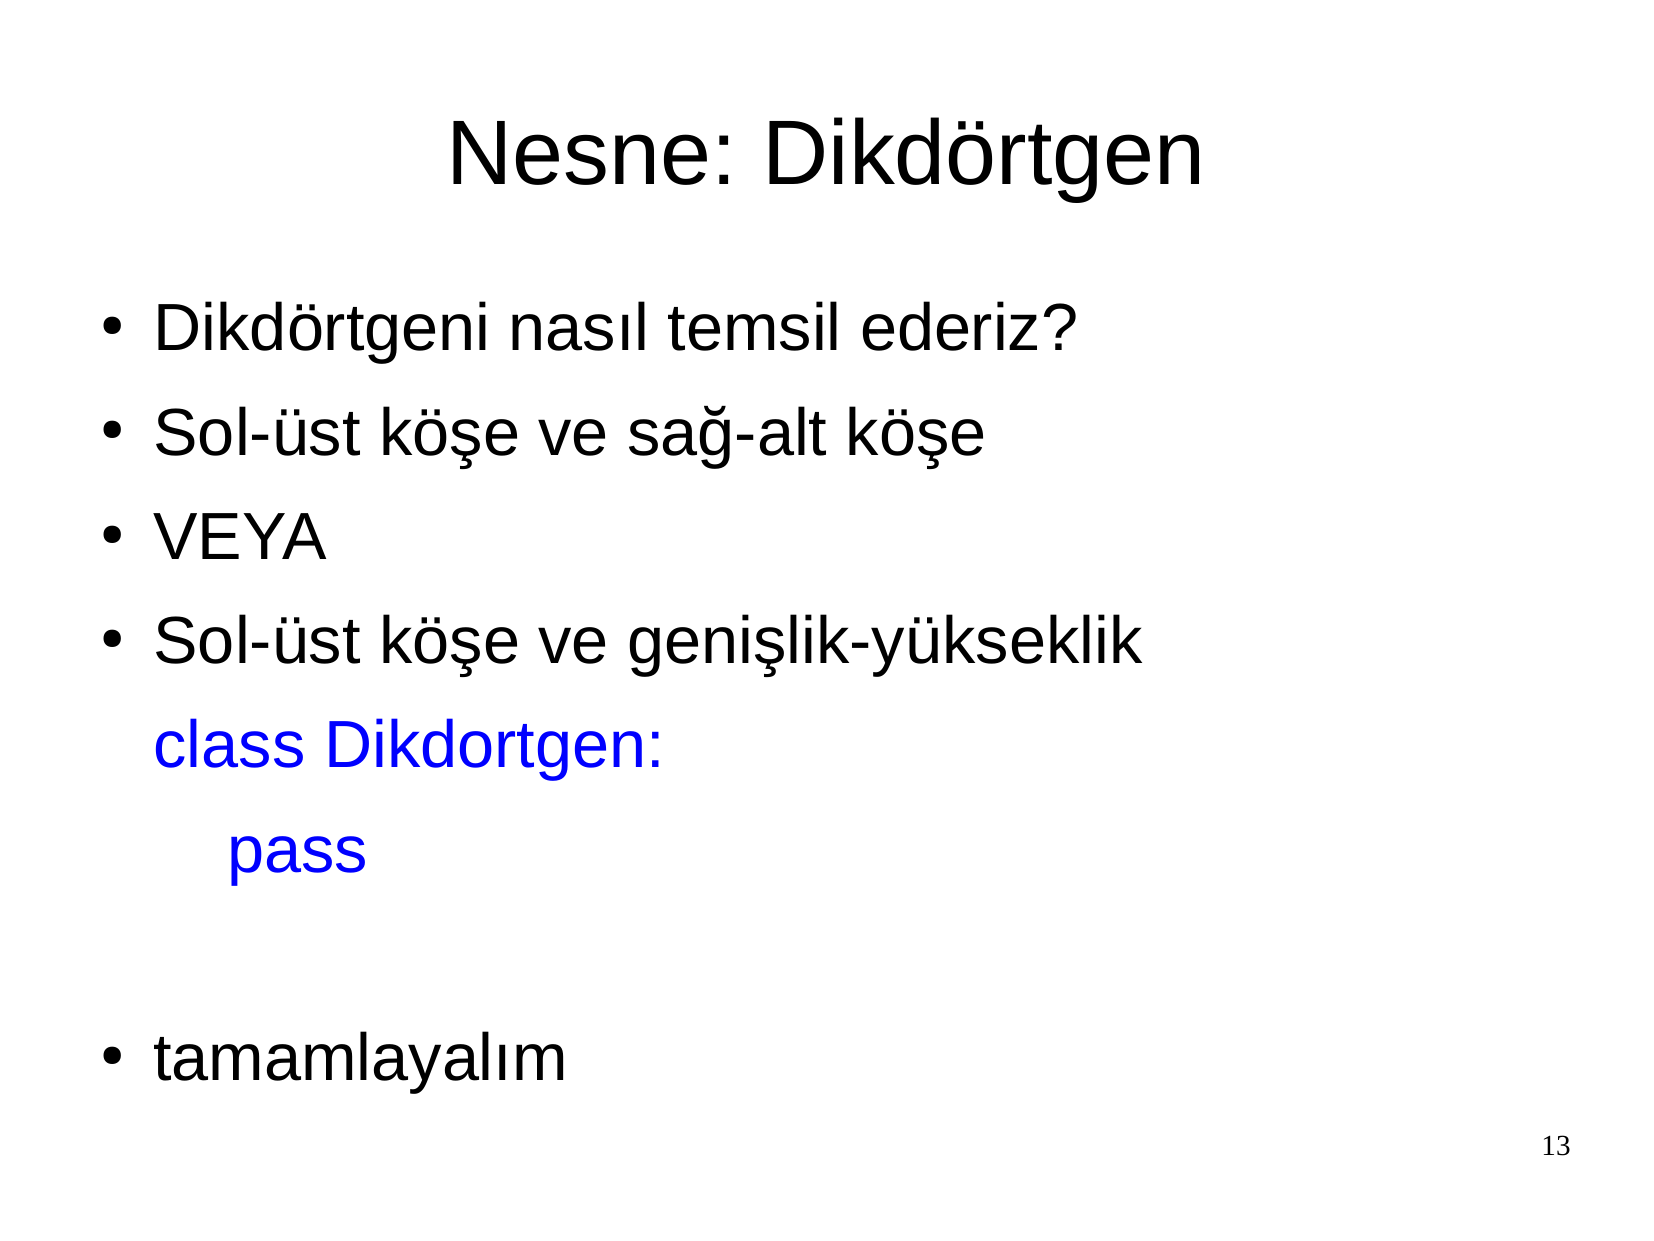

# Nesne: Dikdörtgen
Dikdörtgeni nasıl temsil ederiz?
Sol-üst köşe ve sağ-alt köşe
VEYA
Sol-üst köşe ve genişlik-yükseklik
class Dikdortgen:
 pass
tamamlayalım
13